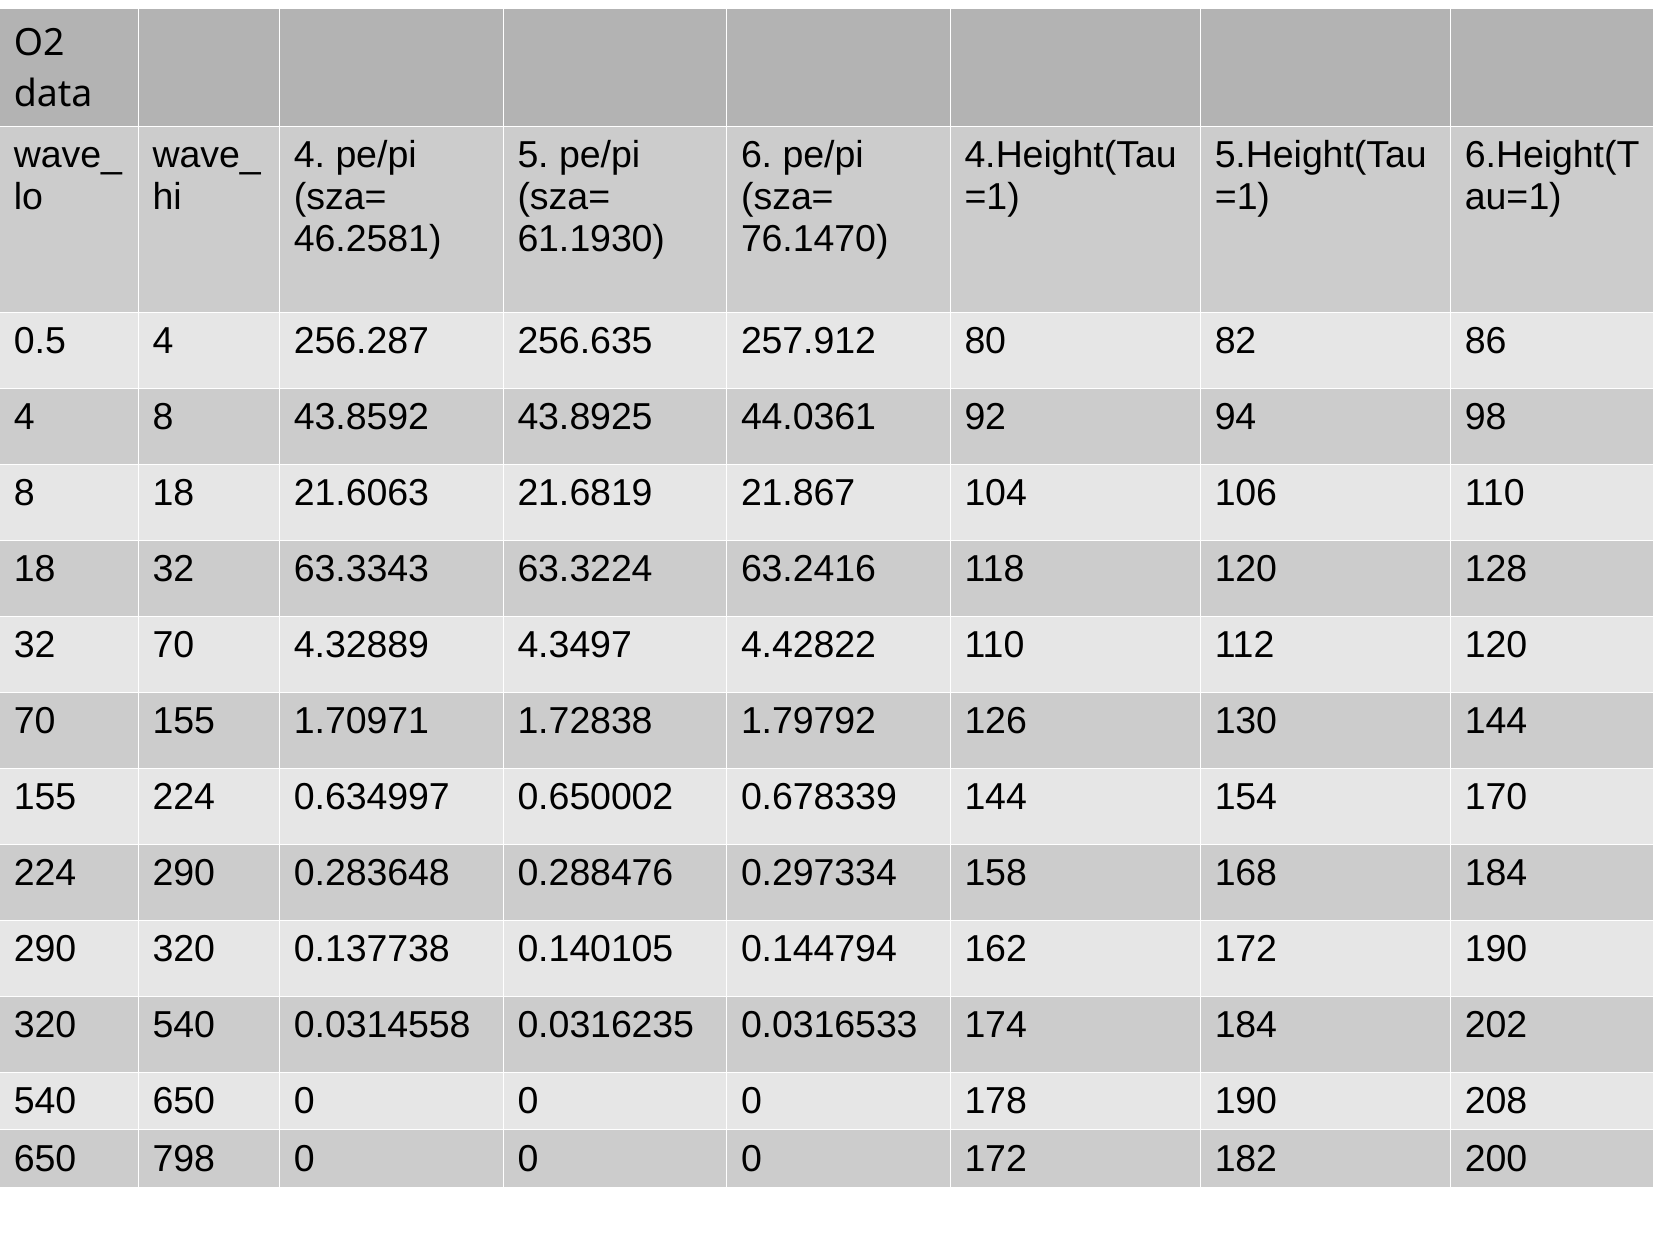

| O2 data | | | | | | | |
| --- | --- | --- | --- | --- | --- | --- | --- |
| wave\_lo | wave\_hi | 4. pe/pi (sza= 46.2581) | 5. pe/pi (sza= 61.1930) | 6. pe/pi (sza= 76.1470) | 4.Height(Tau=1) | 5.Height(Tau=1) | 6.Height(Tau=1) |
| 0.5 | 4 | 256.287 | 256.635 | 257.912 | 80 | 82 | 86 |
| 4 | 8 | 43.8592 | 43.8925 | 44.0361 | 92 | 94 | 98 |
| 8 | 18 | 21.6063 | 21.6819 | 21.867 | 104 | 106 | 110 |
| 18 | 32 | 63.3343 | 63.3224 | 63.2416 | 118 | 120 | 128 |
| 32 | 70 | 4.32889 | 4.3497 | 4.42822 | 110 | 112 | 120 |
| 70 | 155 | 1.70971 | 1.72838 | 1.79792 | 126 | 130 | 144 |
| 155 | 224 | 0.634997 | 0.650002 | 0.678339 | 144 | 154 | 170 |
| 224 | 290 | 0.283648 | 0.288476 | 0.297334 | 158 | 168 | 184 |
| 290 | 320 | 0.137738 | 0.140105 | 0.144794 | 162 | 172 | 190 |
| 320 | 540 | 0.0314558 | 0.0316235 | 0.0316533 | 174 | 184 | 202 |
| 540 | 650 | 0 | 0 | 0 | 178 | 190 | 208 |
| 650 | 798 | 0 | 0 | 0 | 172 | 182 | 200 |
29